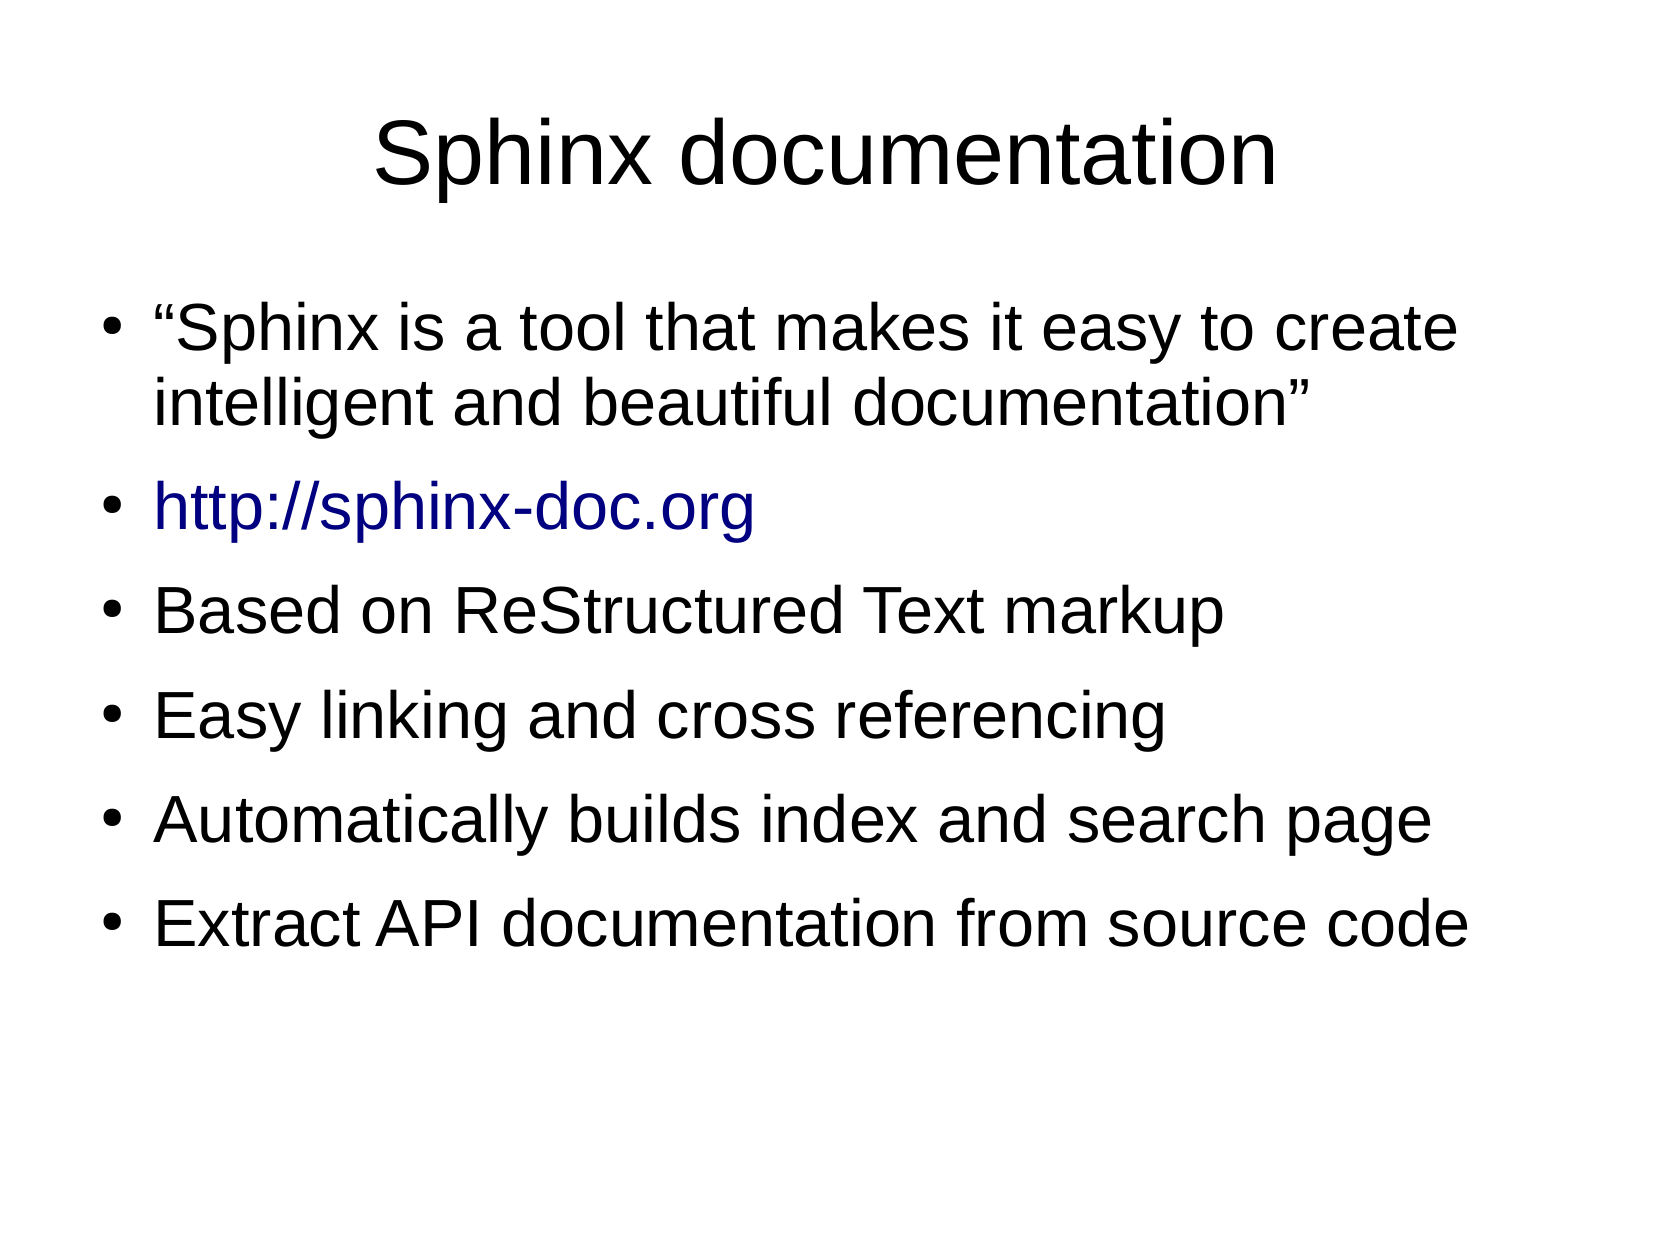

# Sphinx documentation
“Sphinx is a tool that makes it easy to create intelligent and beautiful documentation”
http://sphinx-doc.org
Based on ReStructured Text markup
Easy linking and cross referencing
Automatically builds index and search page
Extract API documentation from source code